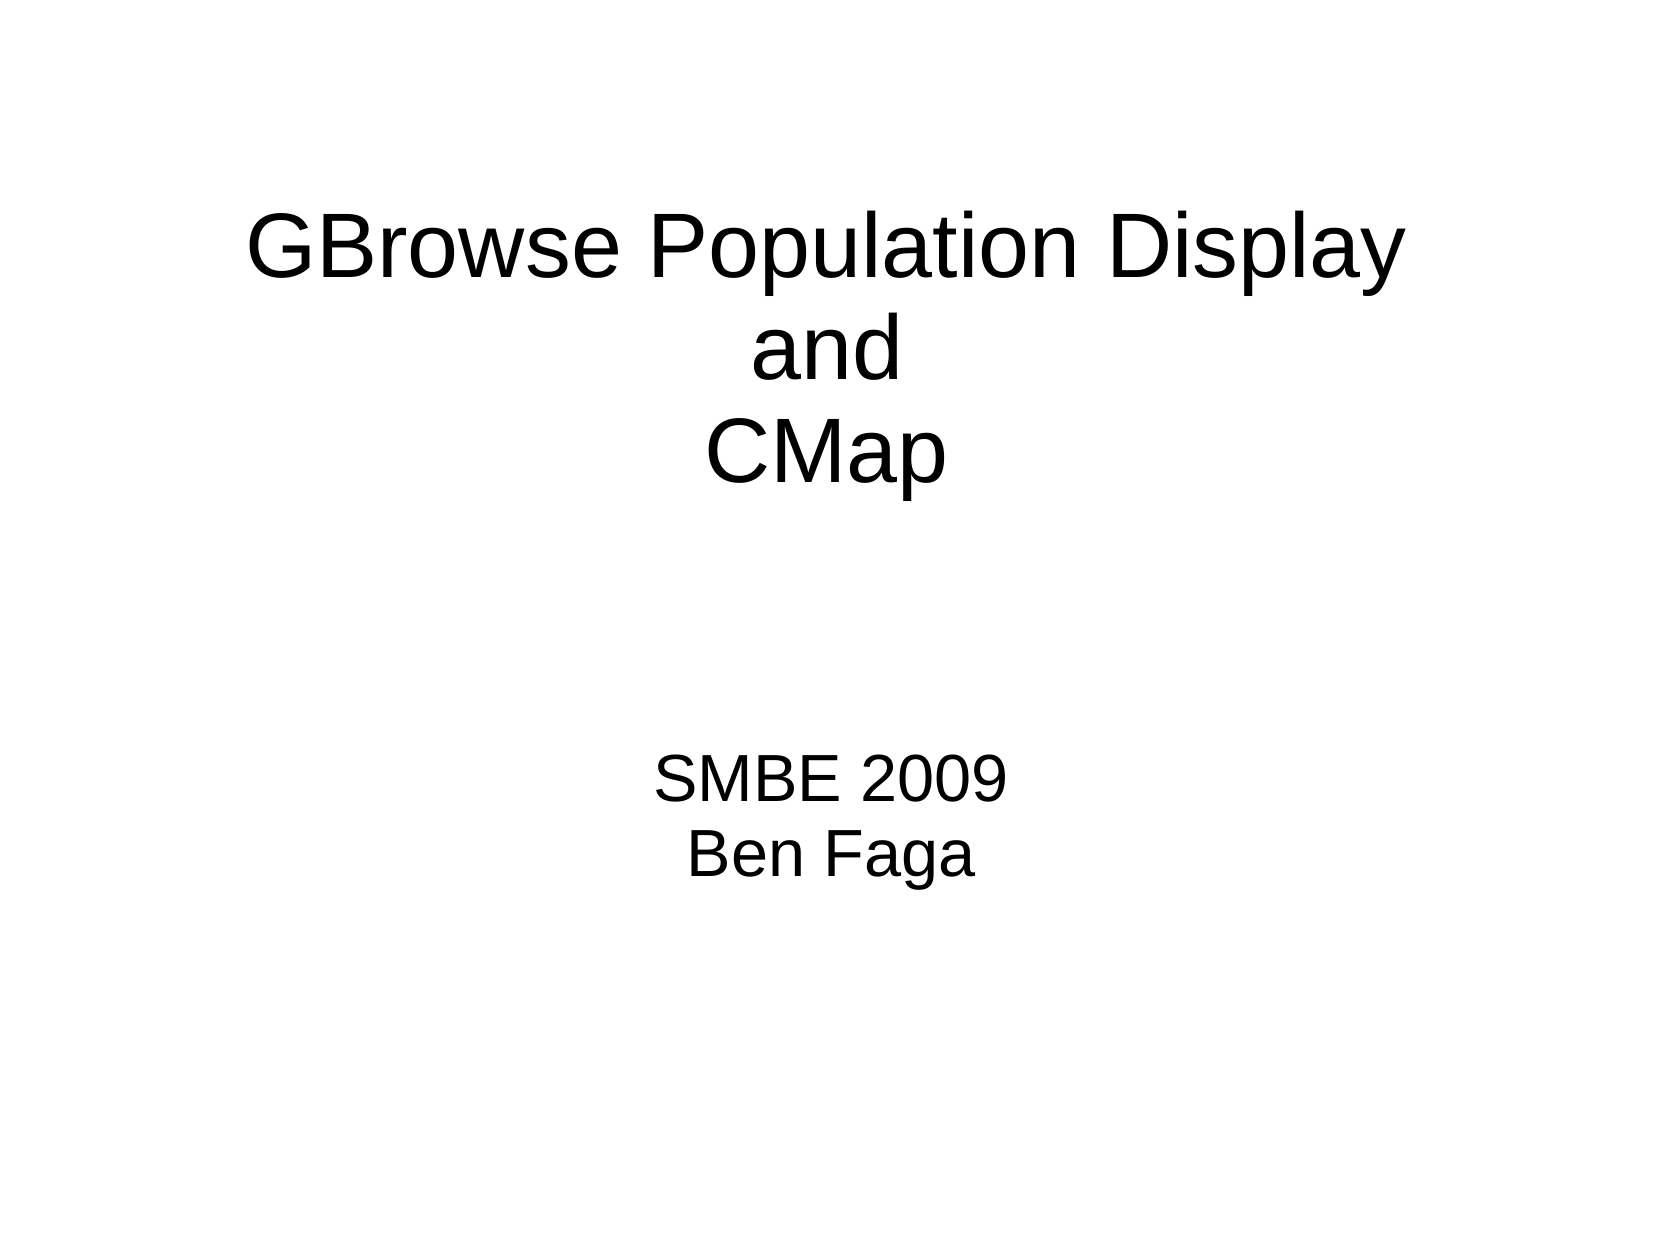

# GBrowse Population Display and CMap
SMBE 2009
Ben Faga